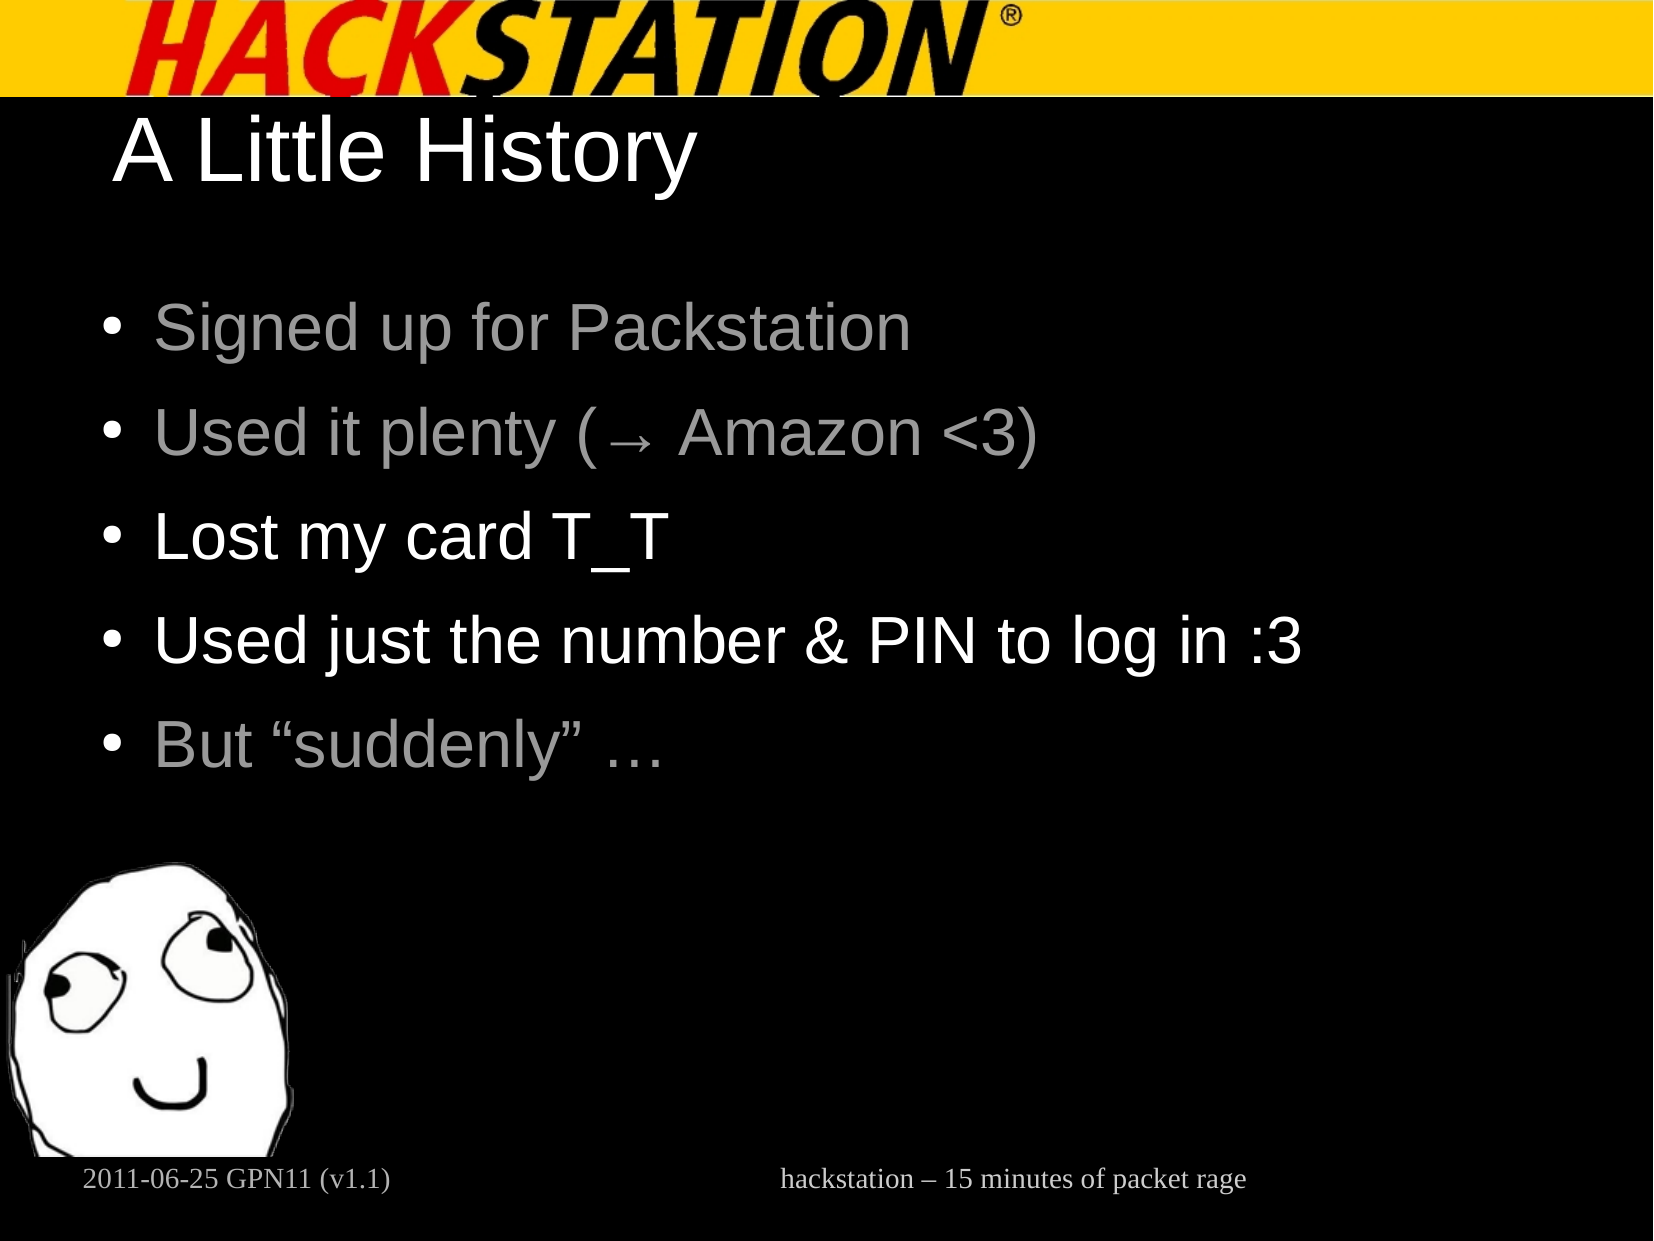

# A Little History
Signed up for Packstation
Used it plenty (→ Amazon <3)
Lost my card T_T
Used just the number & PIN to log in :3
But “suddenly” …